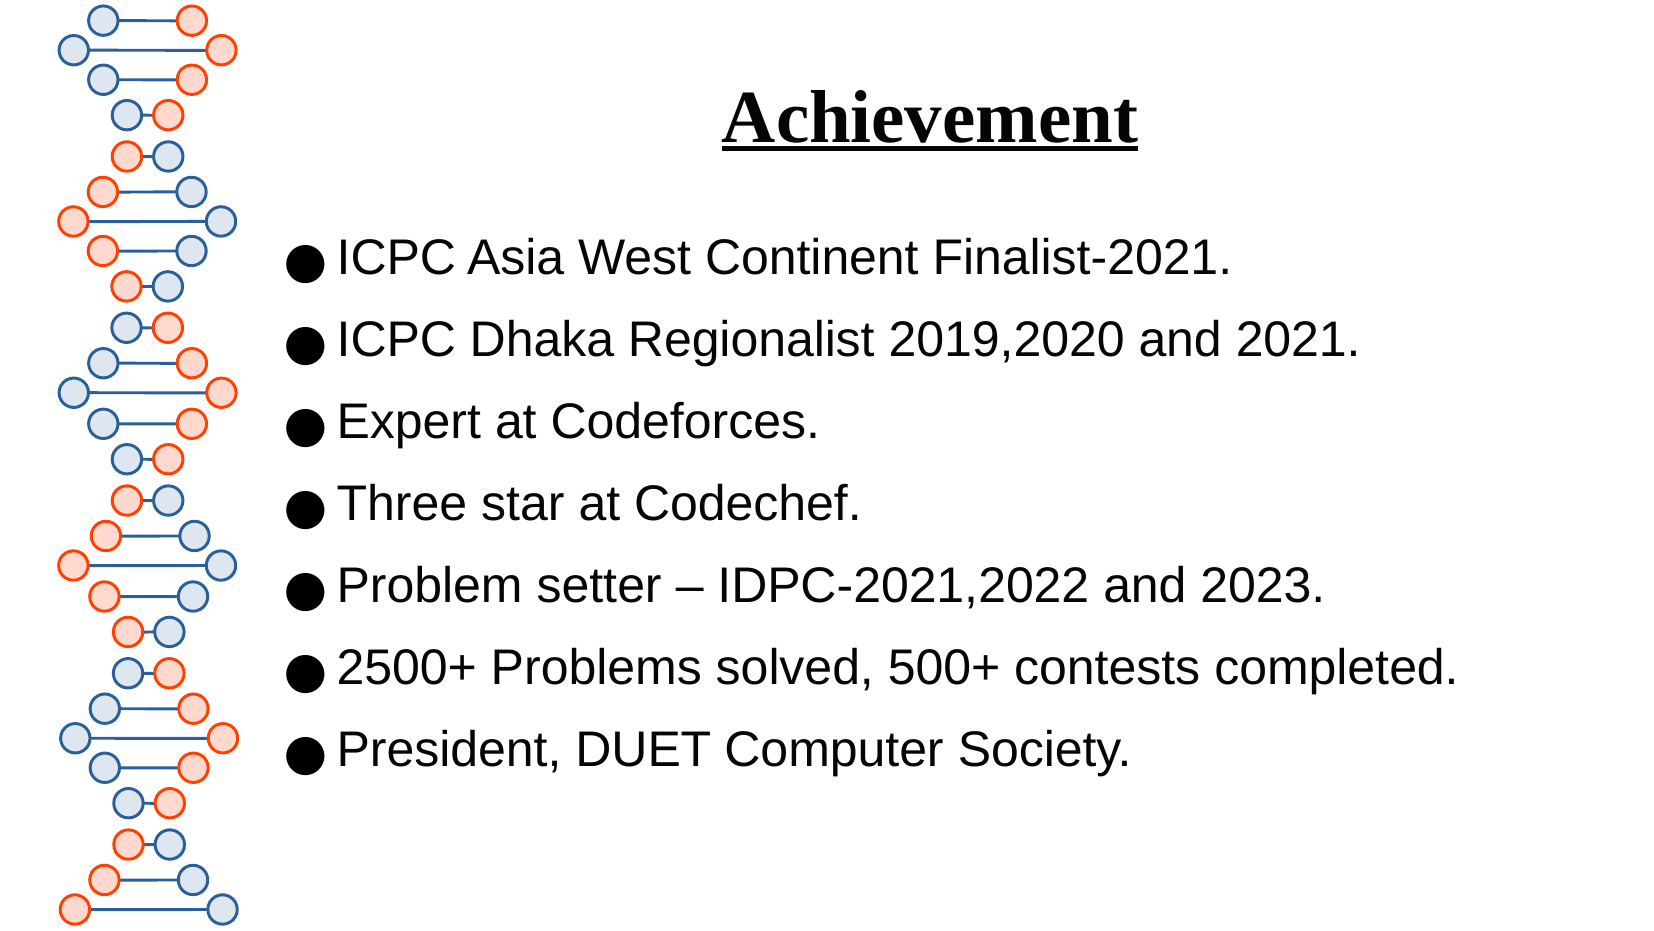

Achievement
ICPC Asia West Continent Finalist-2021.
ICPC Dhaka Regionalist 2019,2020 and 2021.
Expert at Codeforces.
Three star at Codechef.
Problem setter – IDPC-2021,2022 and 2023.
2500+ Problems solved, 500+ contests completed.
President, DUET Computer Society.